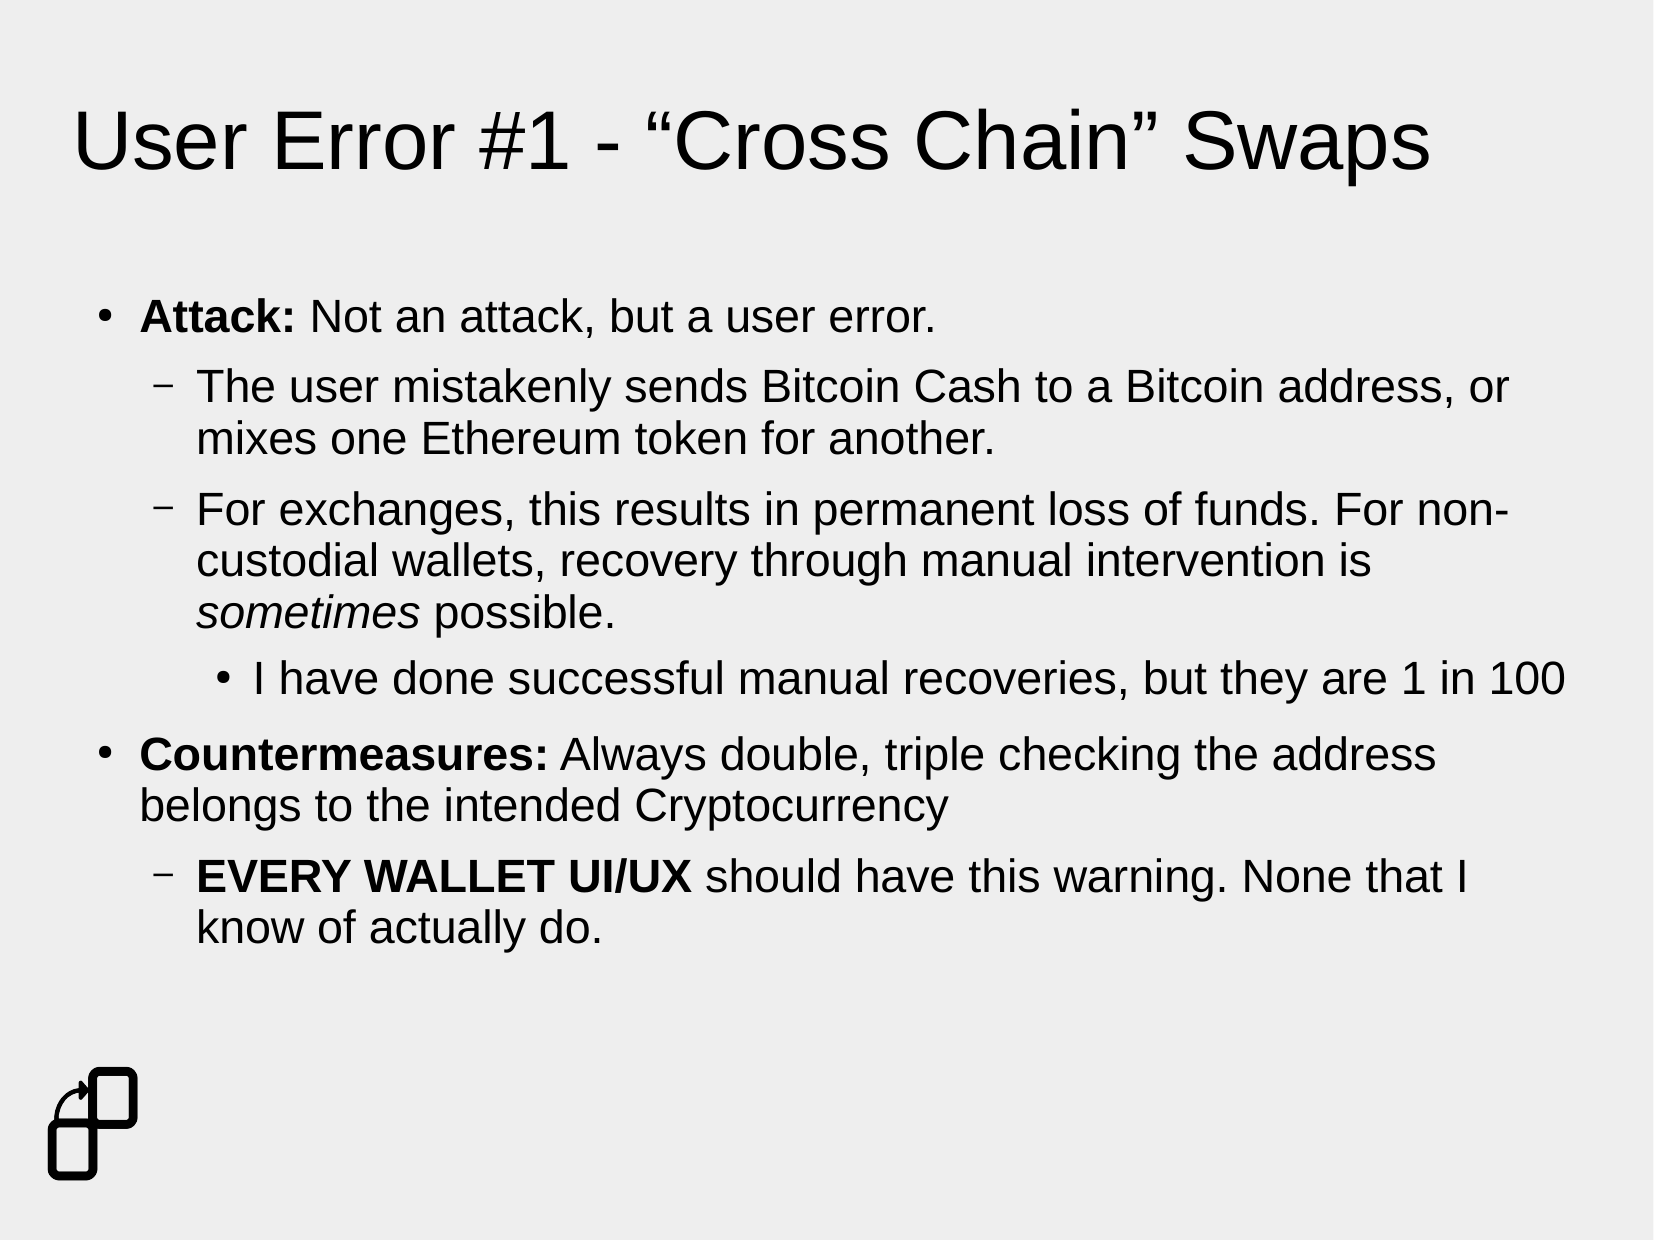

User Error #1 - “Cross Chain” Swaps
# Attack: Not an attack, but a user error.
The user mistakenly sends Bitcoin Cash to a Bitcoin address, or mixes one Ethereum token for another.
For exchanges, this results in permanent loss of funds. For non-custodial wallets, recovery through manual intervention is sometimes possible.
I have done successful manual recoveries, but they are 1 in 100
Countermeasures: Always double, triple checking the address belongs to the intended Cryptocurrency
EVERY WALLET UI/UX should have this warning. None that I know of actually do.